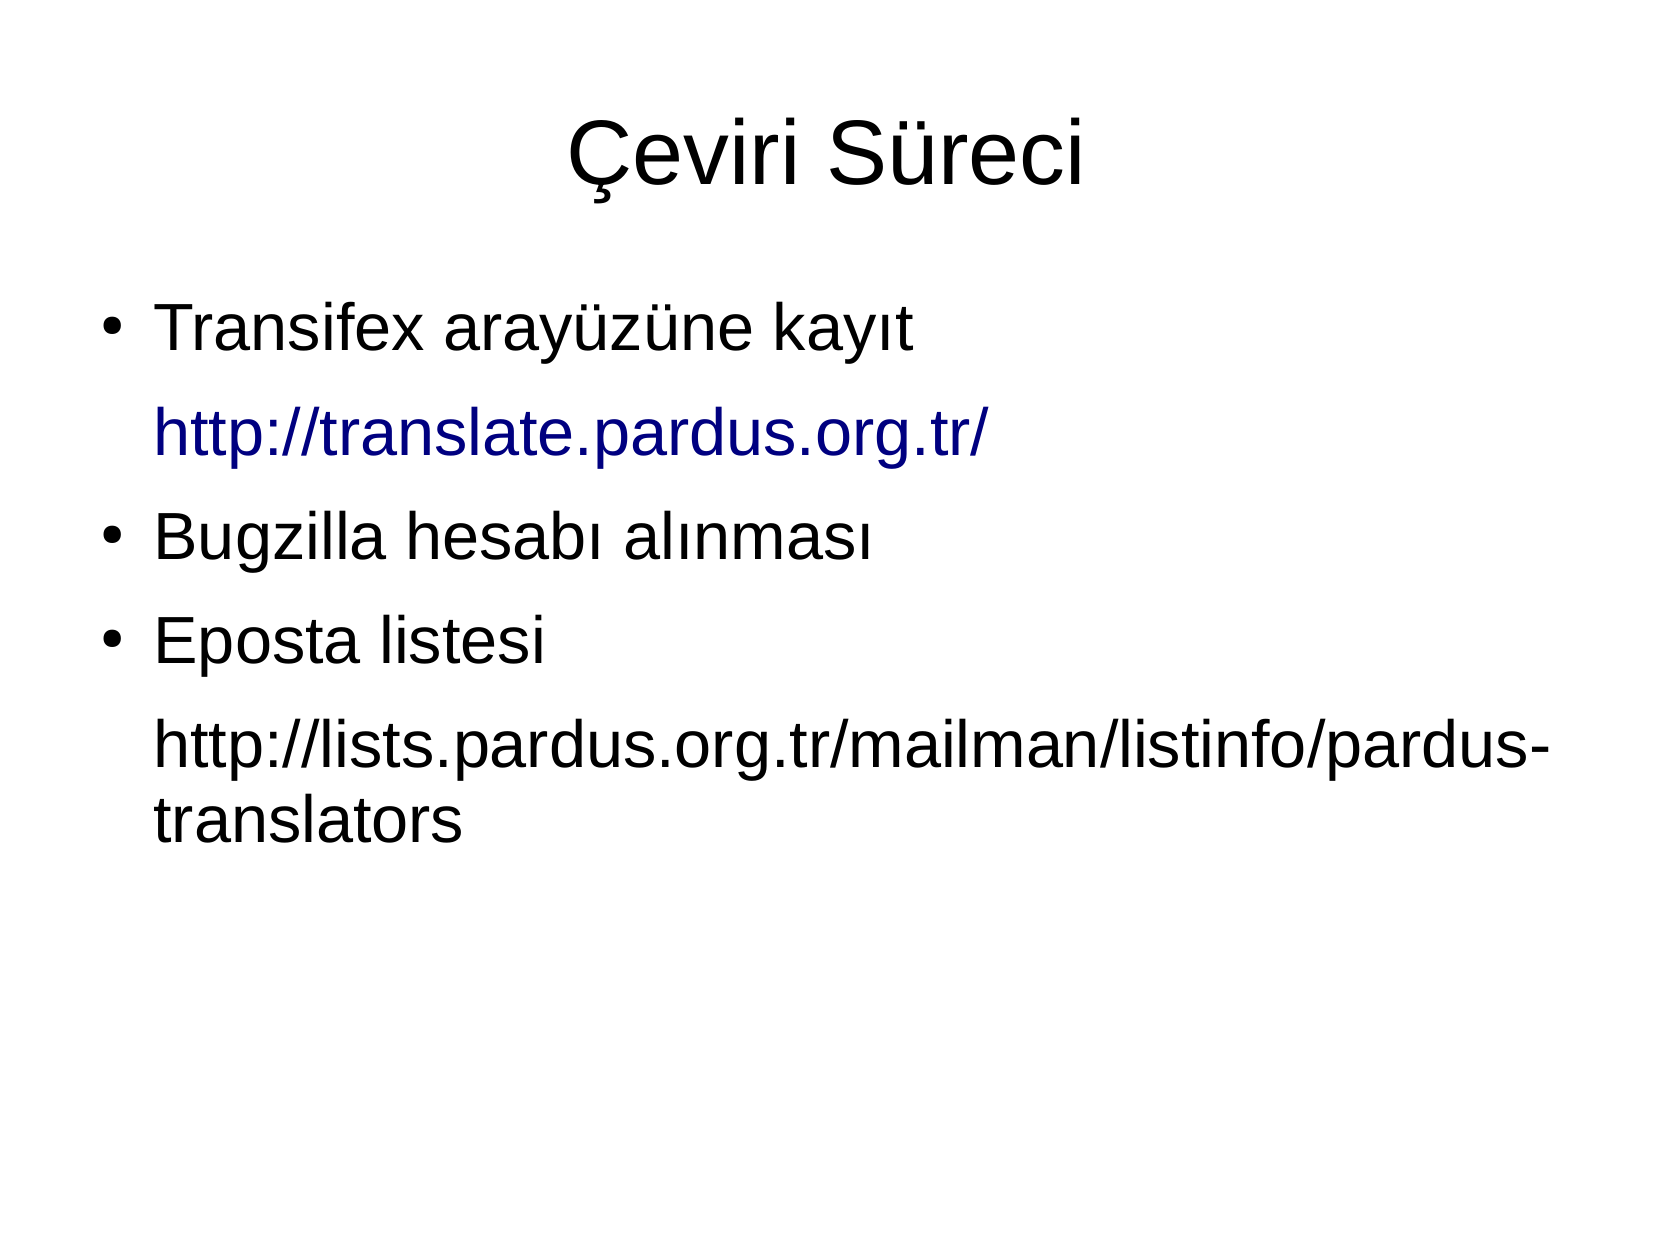

# Çeviri Süreci
Transifex arayüzüne kayıt
http://translate.pardus.org.tr/
Bugzilla hesabı alınması
Eposta listesi
http://lists.pardus.org.tr/mailman/listinfo/pardus-translators